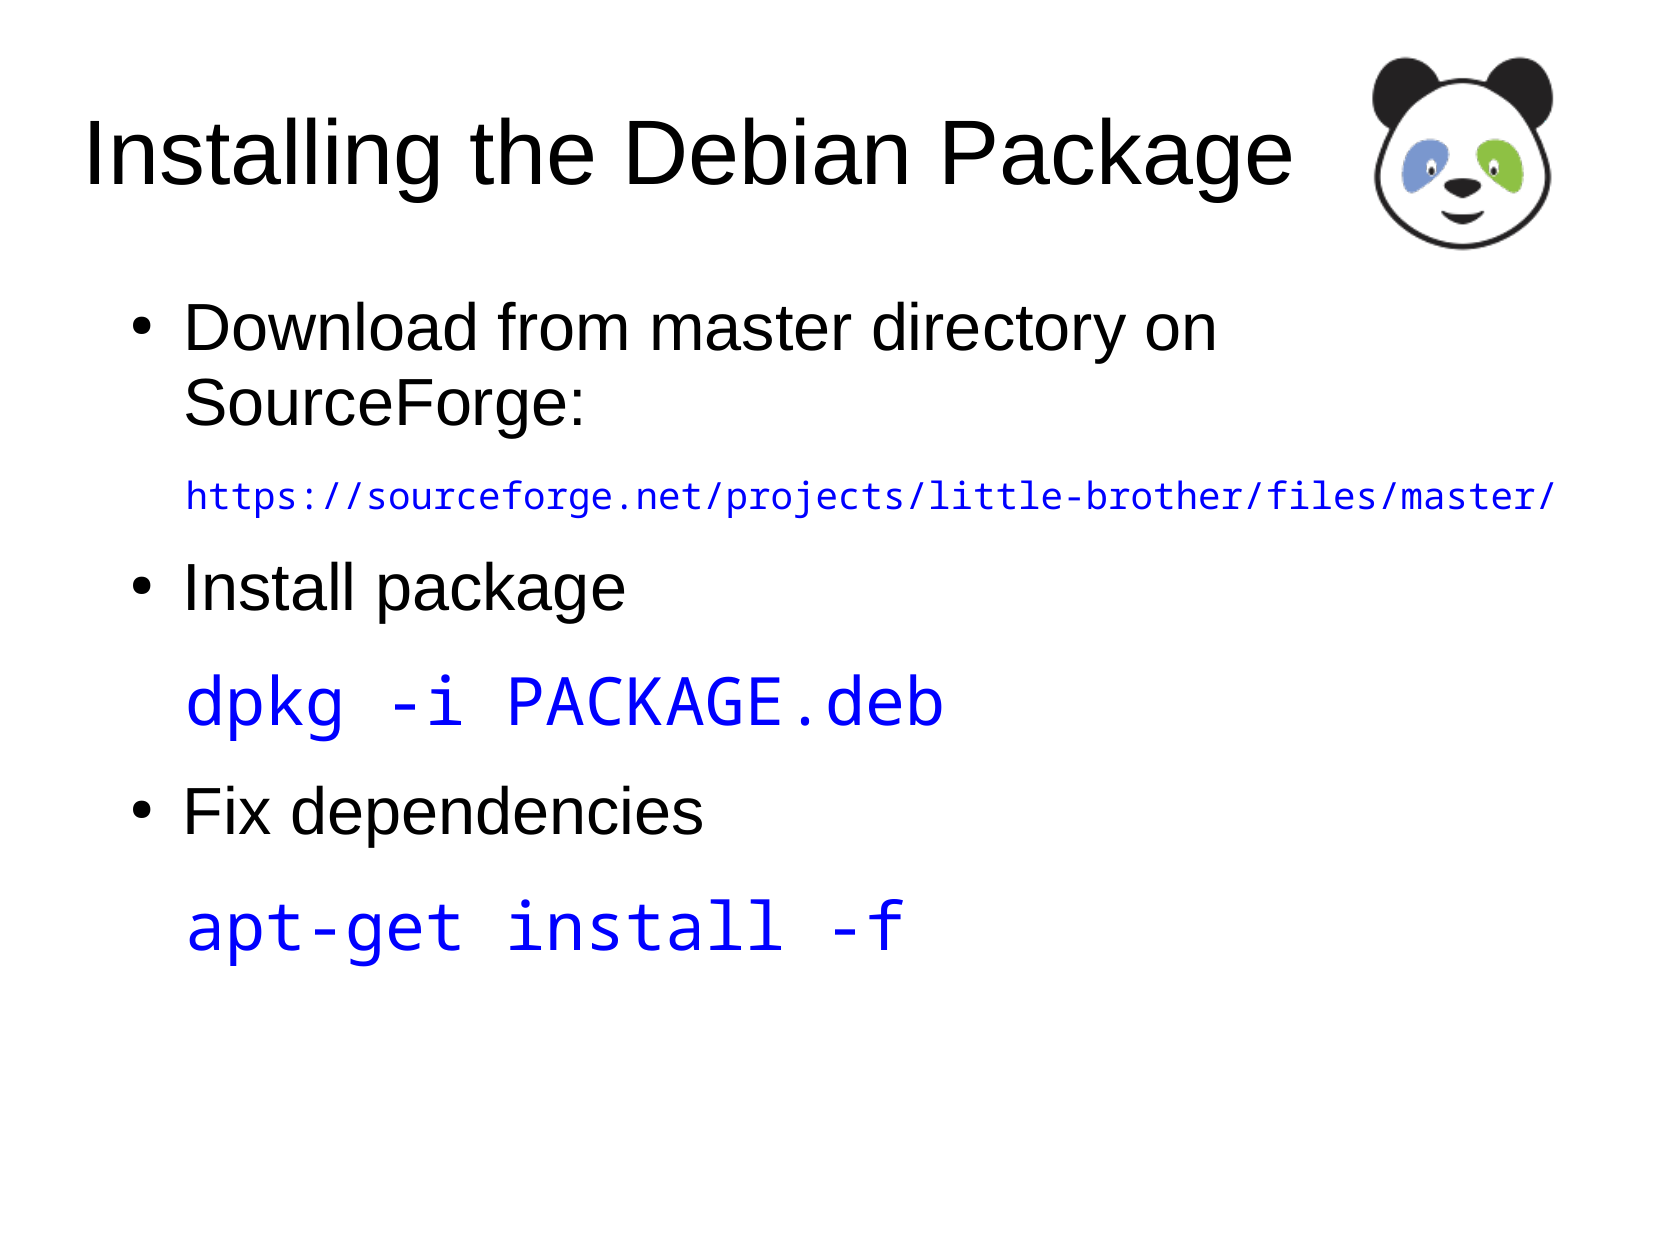

# Installing the Debian Package
Download from master directory on SourceForge:
https://sourceforge.net/projects/little-brother/files/master/
Install package
dpkg -i PACKAGE.deb
Fix dependencies
apt-get install -f